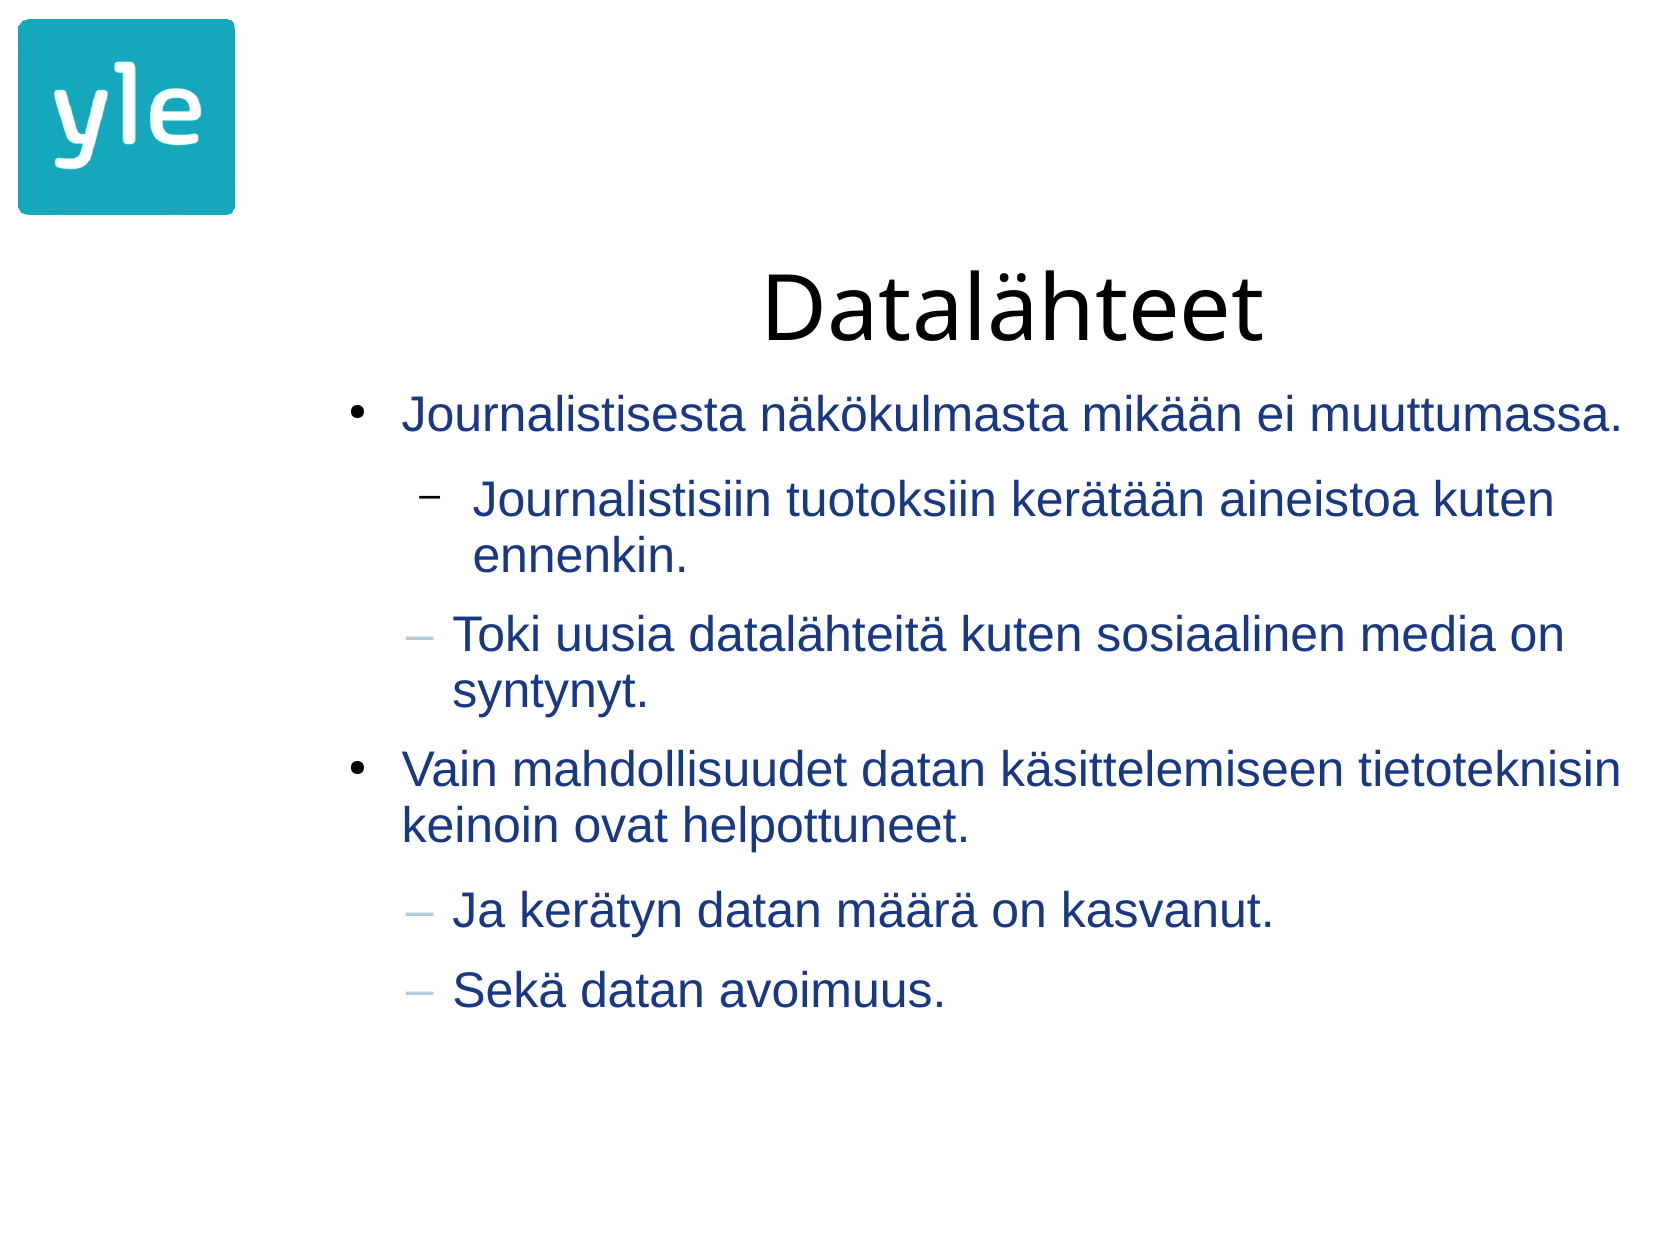

# Datalähteet
Journalistisesta näkökulmasta mikään ei muuttumassa.
Journalistisiin tuotoksiin kerätään aineistoa kuten ennenkin.
Toki uusia datalähteitä kuten sosiaalinen media on syntynyt.
Vain mahdollisuudet datan käsittelemiseen tietoteknisin keinoin ovat helpottuneet.
Ja kerätyn datan määrä on kasvanut.
Sekä datan avoimuus.